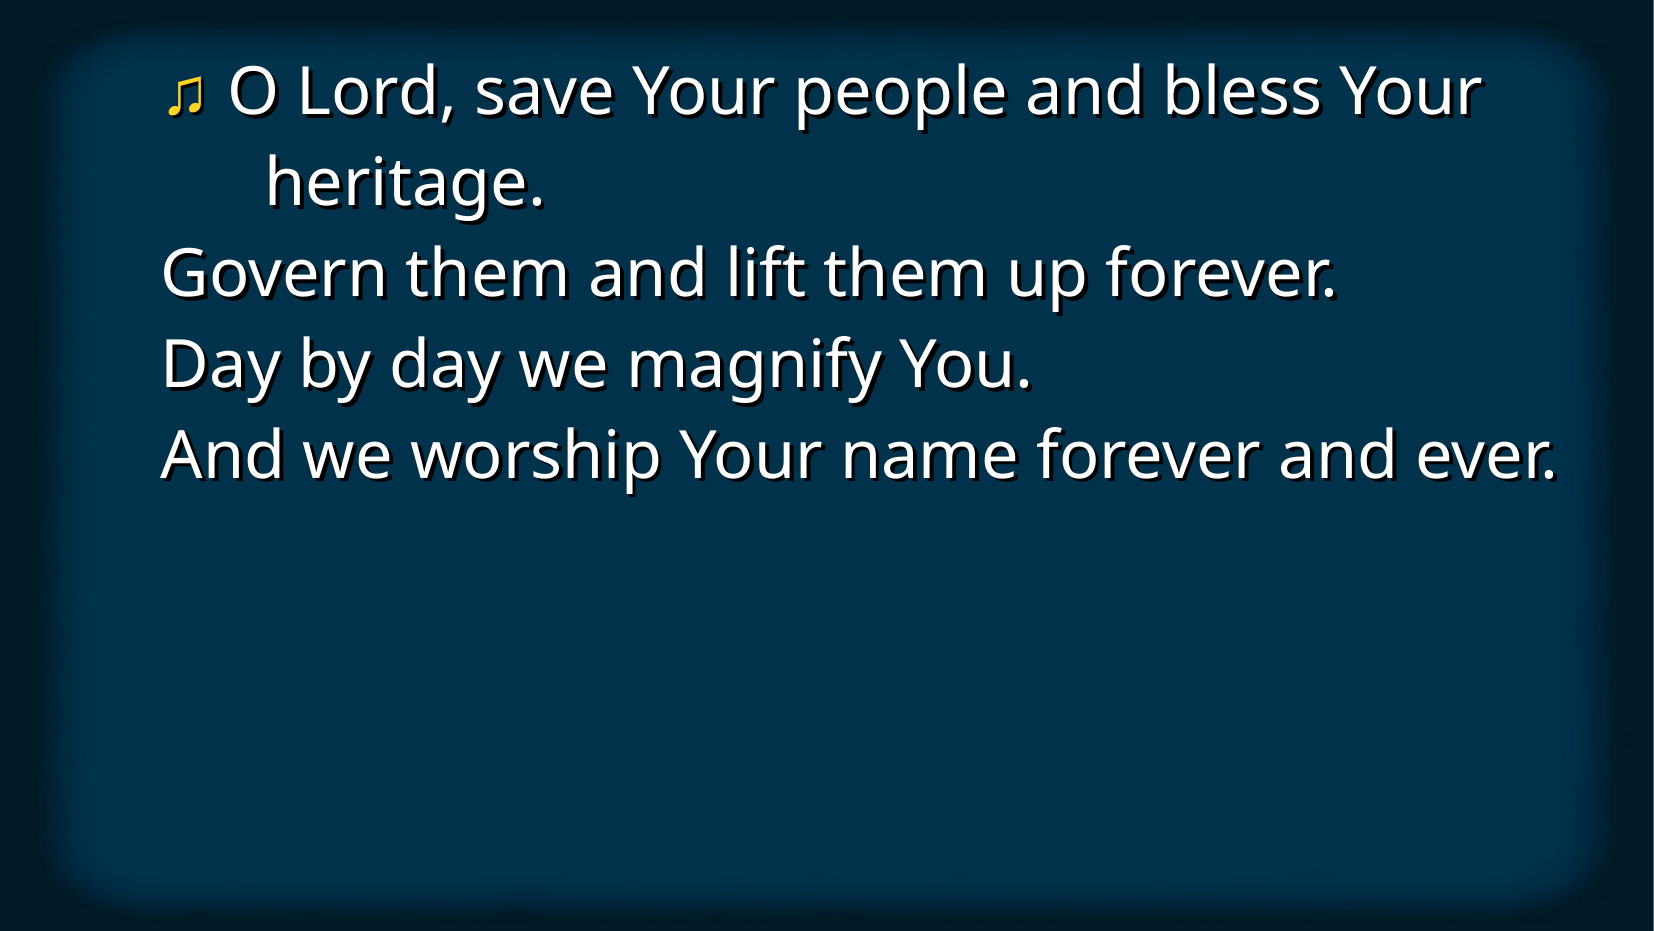

♫ O Lord, save Your people and bless Your
 heritage.
 Govern them and lift them up forever.
 Day by day we magnify You.
 And we worship Your name forever and ever.